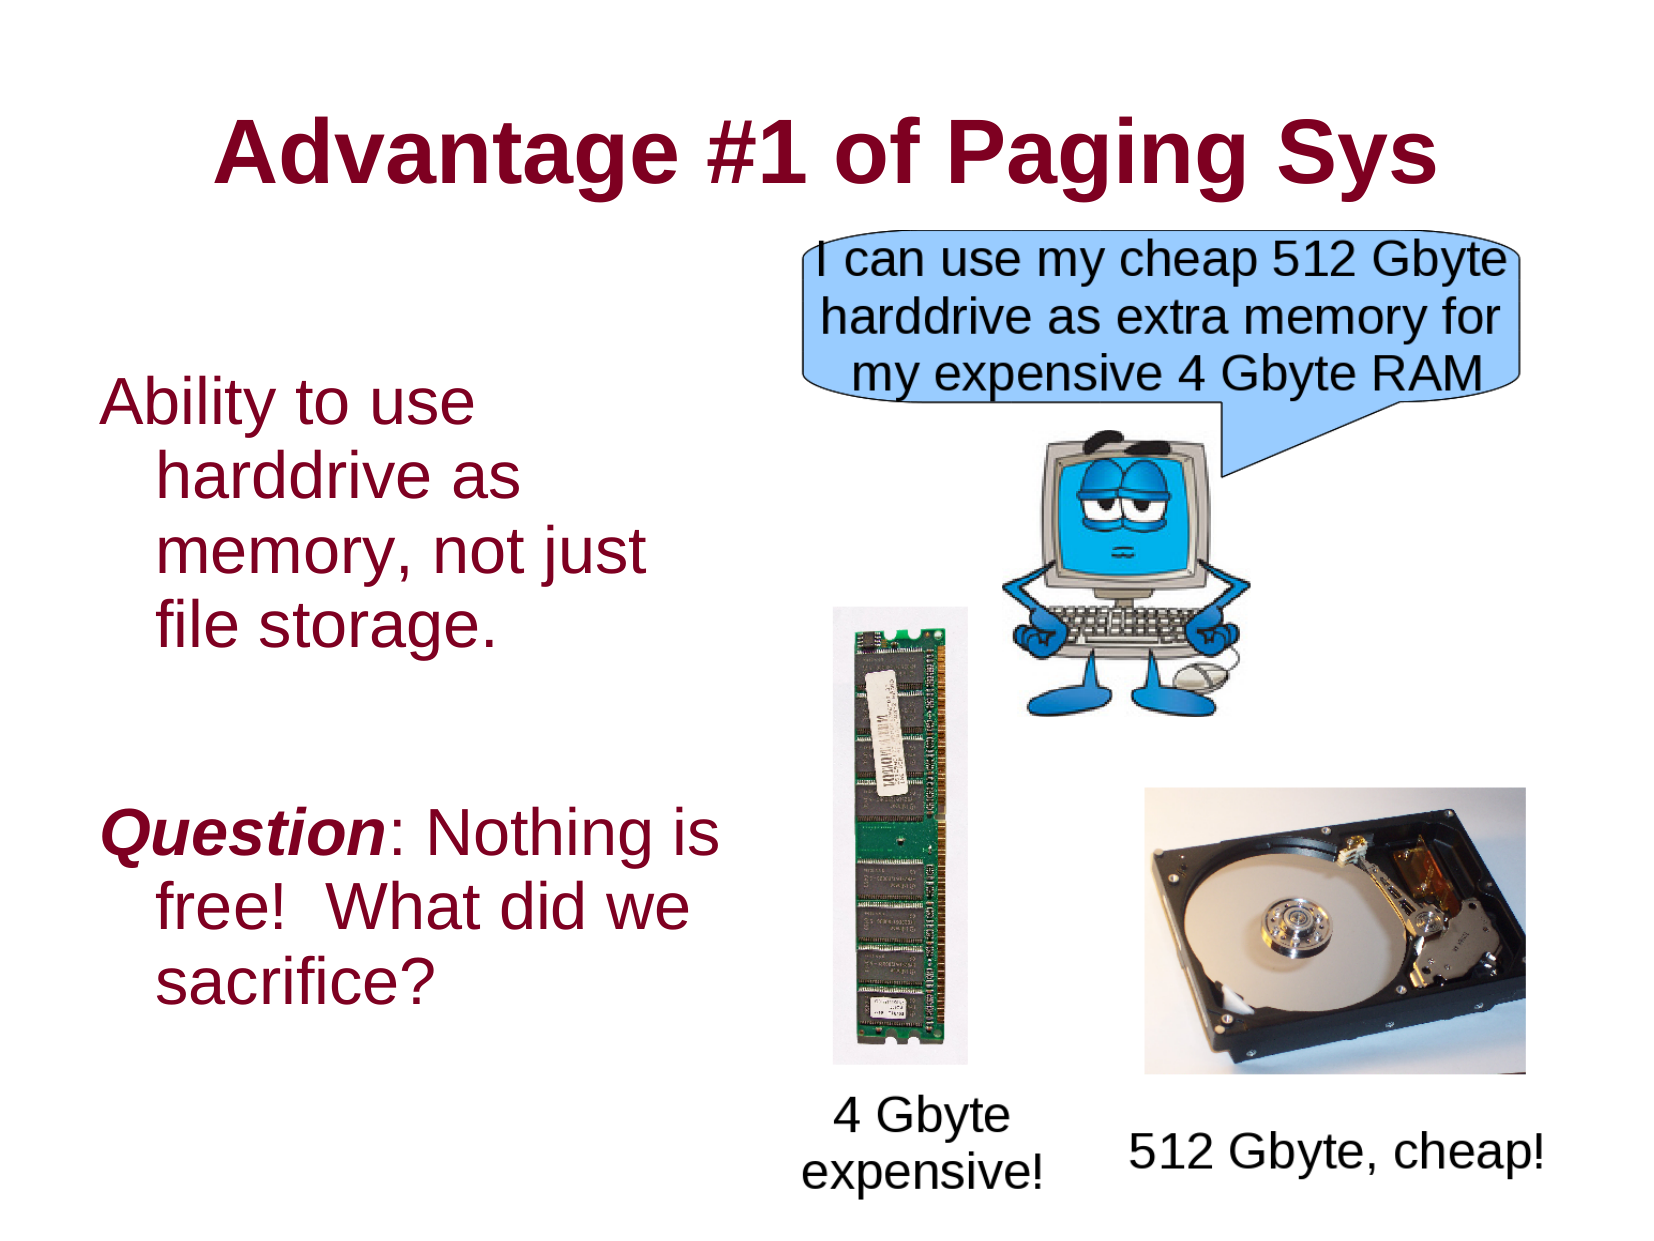

# Advantage #1 of Paging Sys
Ability to use harddrive as memory, not just file storage.
Question: Nothing is free! What did we sacrifice?